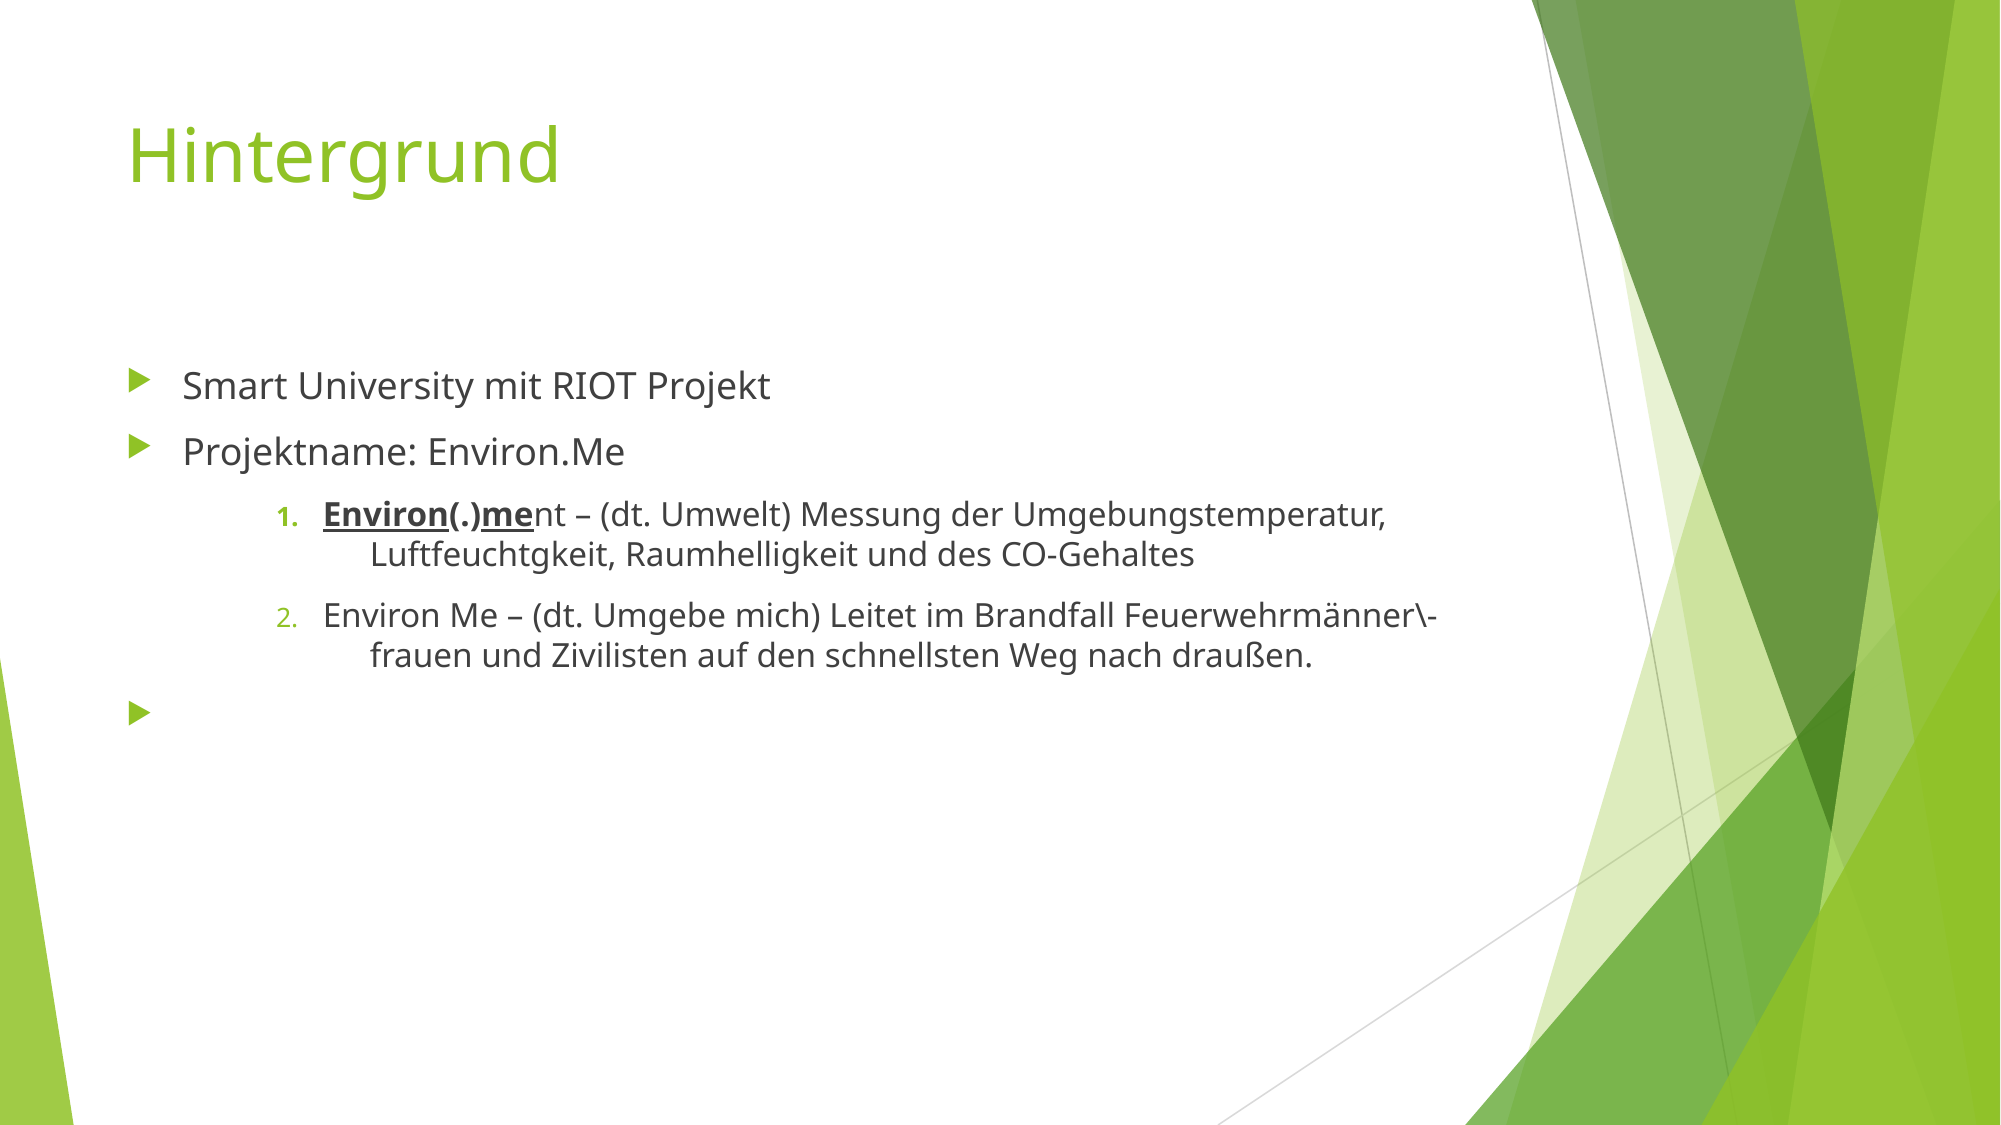

# Hintergrund
Smart University mit RIOT Projekt
Projektname: Environ.Me
Environ(.)ment – (dt. Umwelt) Messung der Umgebungstemperatur, Luftfeuchtgkeit, Raumhelligkeit und des CO-Gehaltes
Environ Me – (dt. Umgebe mich) Leitet im Brandfall Feuerwehrmänner\-frauen und Zivilisten auf den schnellsten Weg nach draußen.